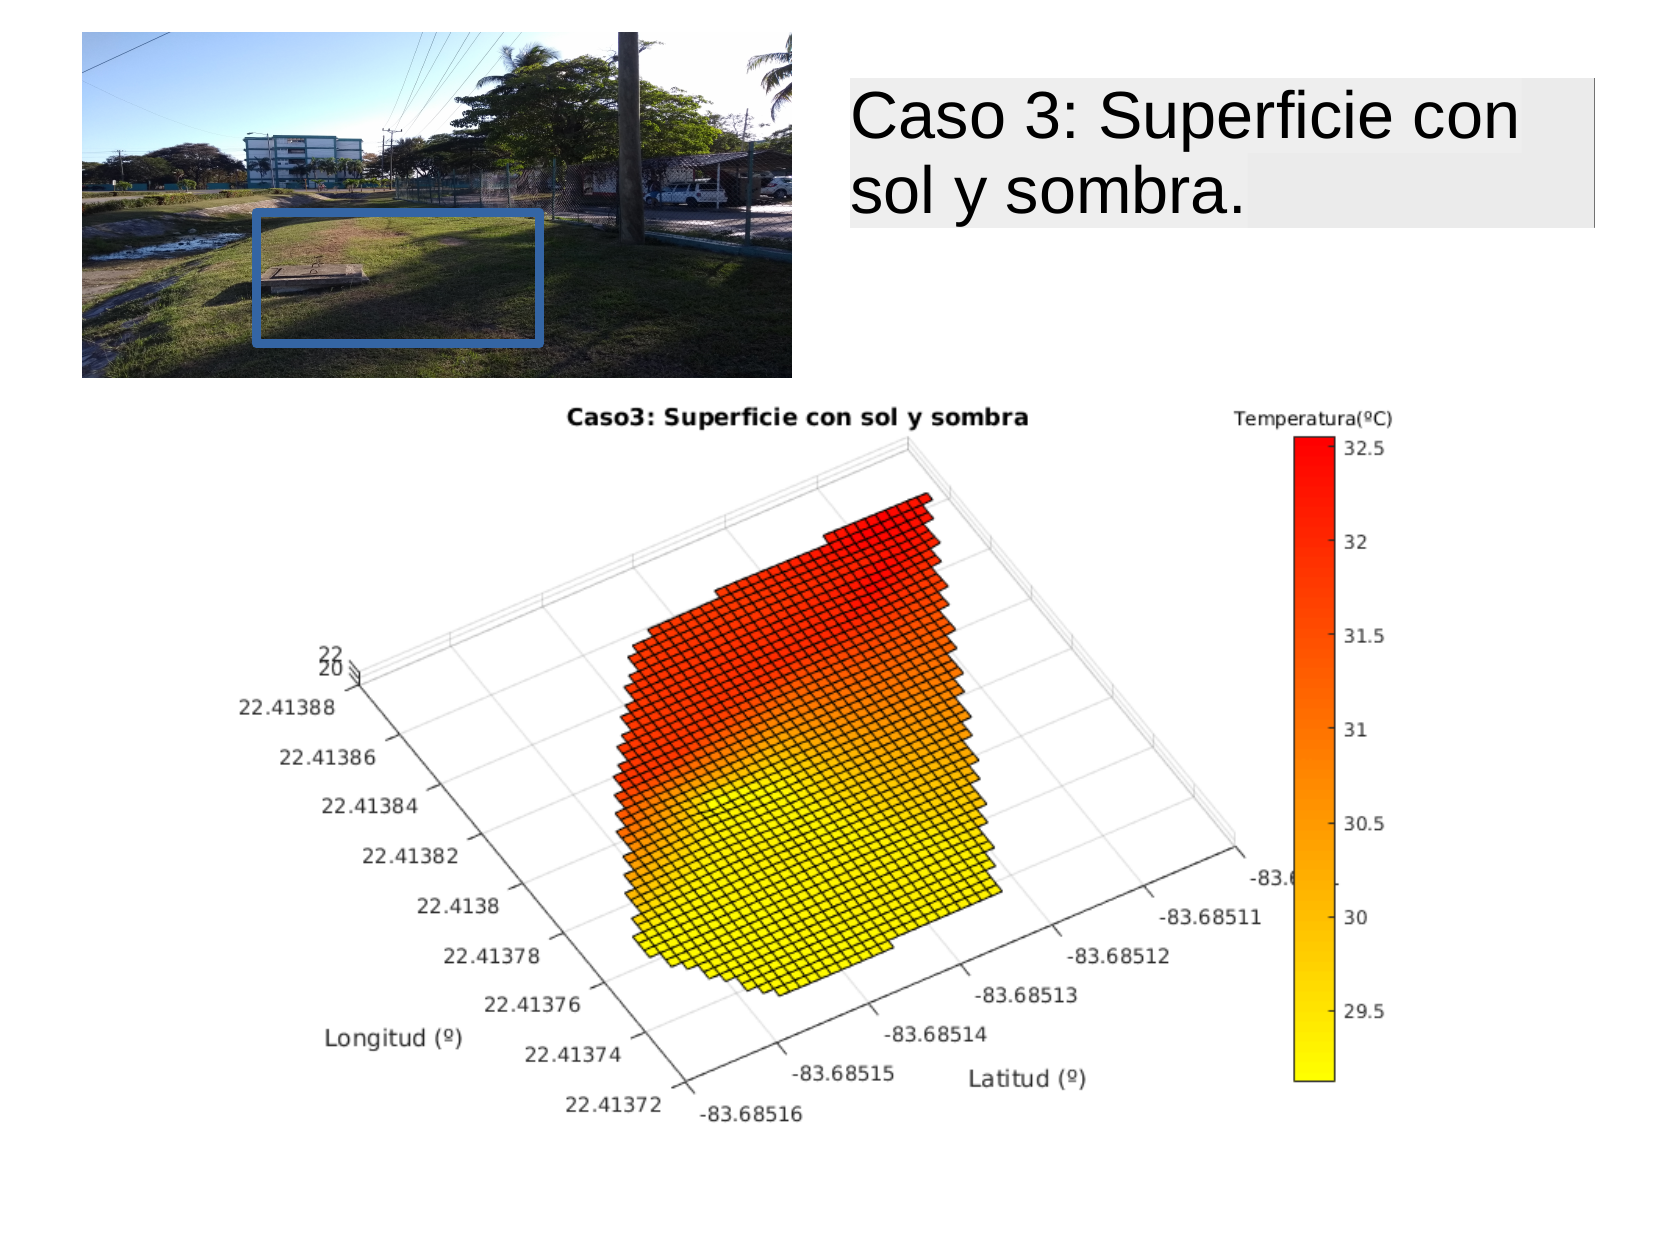

Caso 3: Superficie con sol y sombra.
#